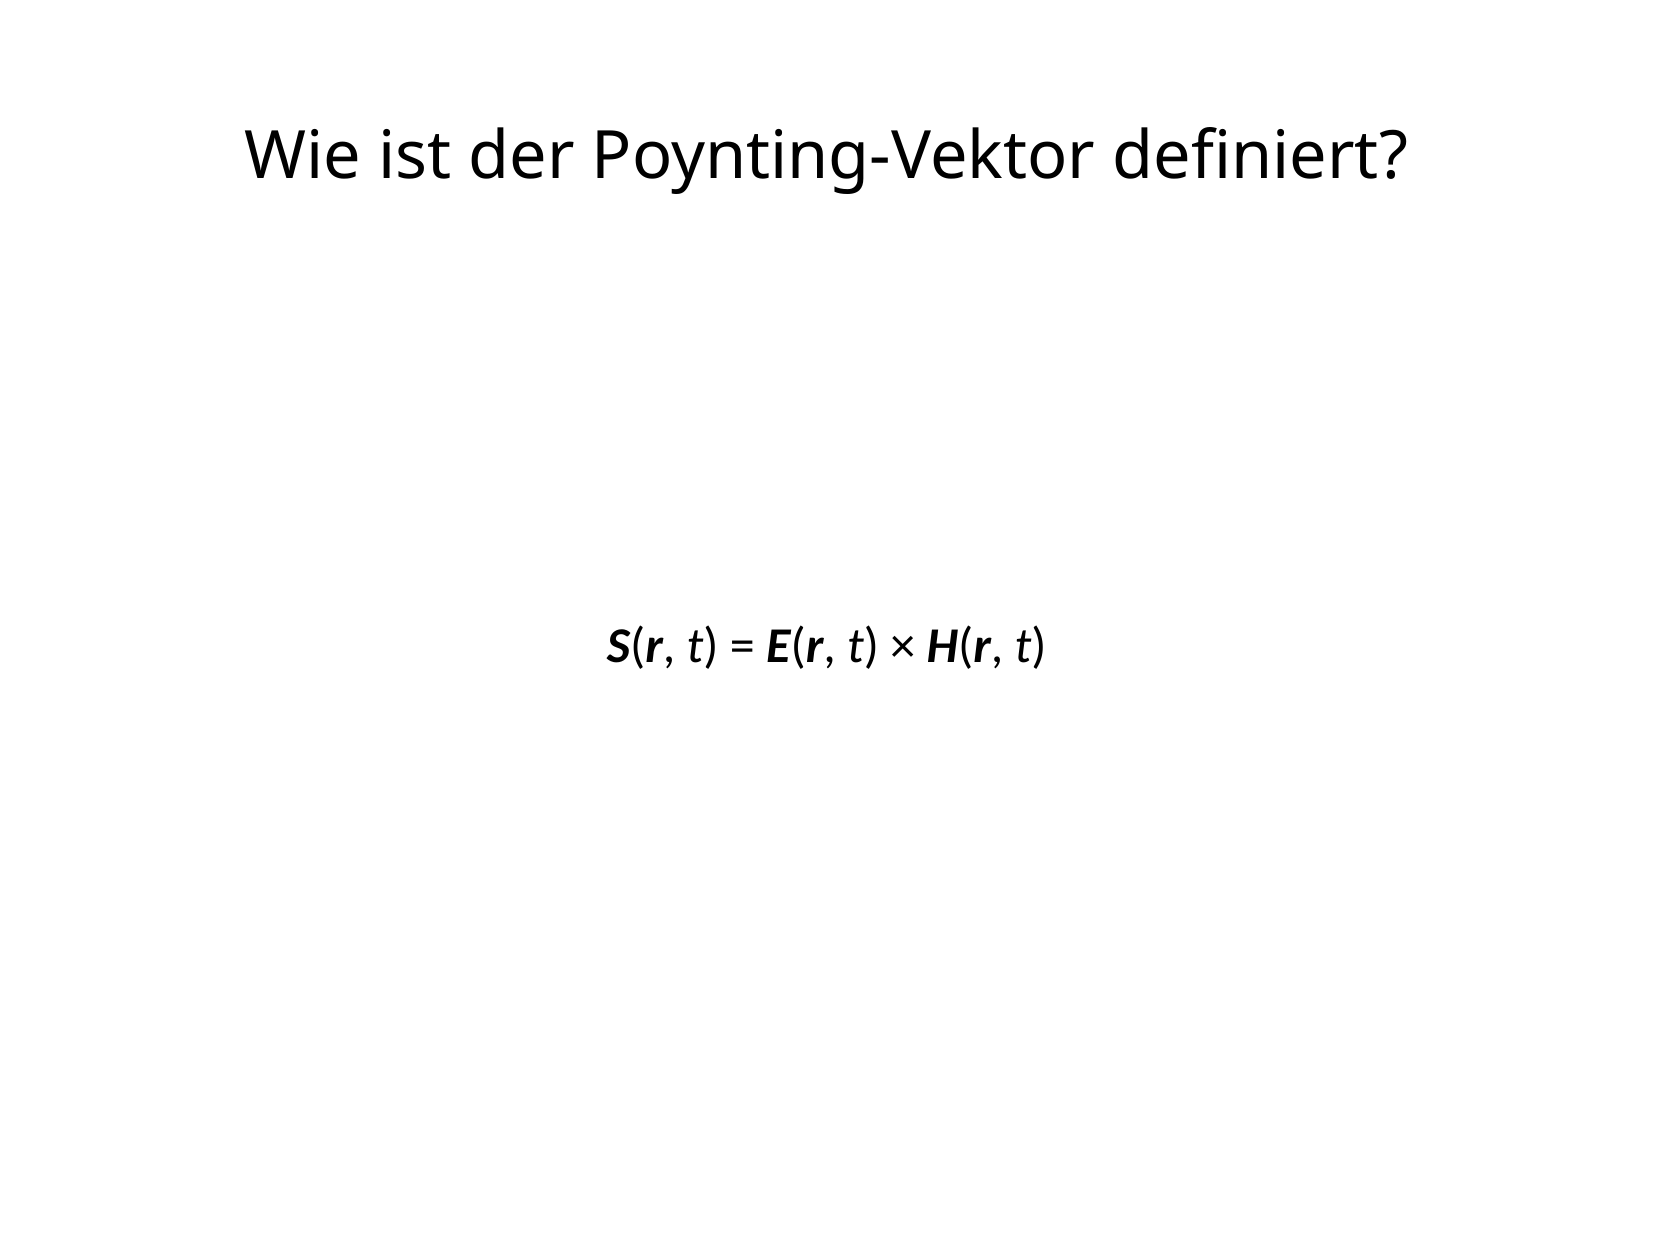

# Wie ist der Poynting-Vektor definiert?
S(r, t) = E(r, t) × H(r, t)